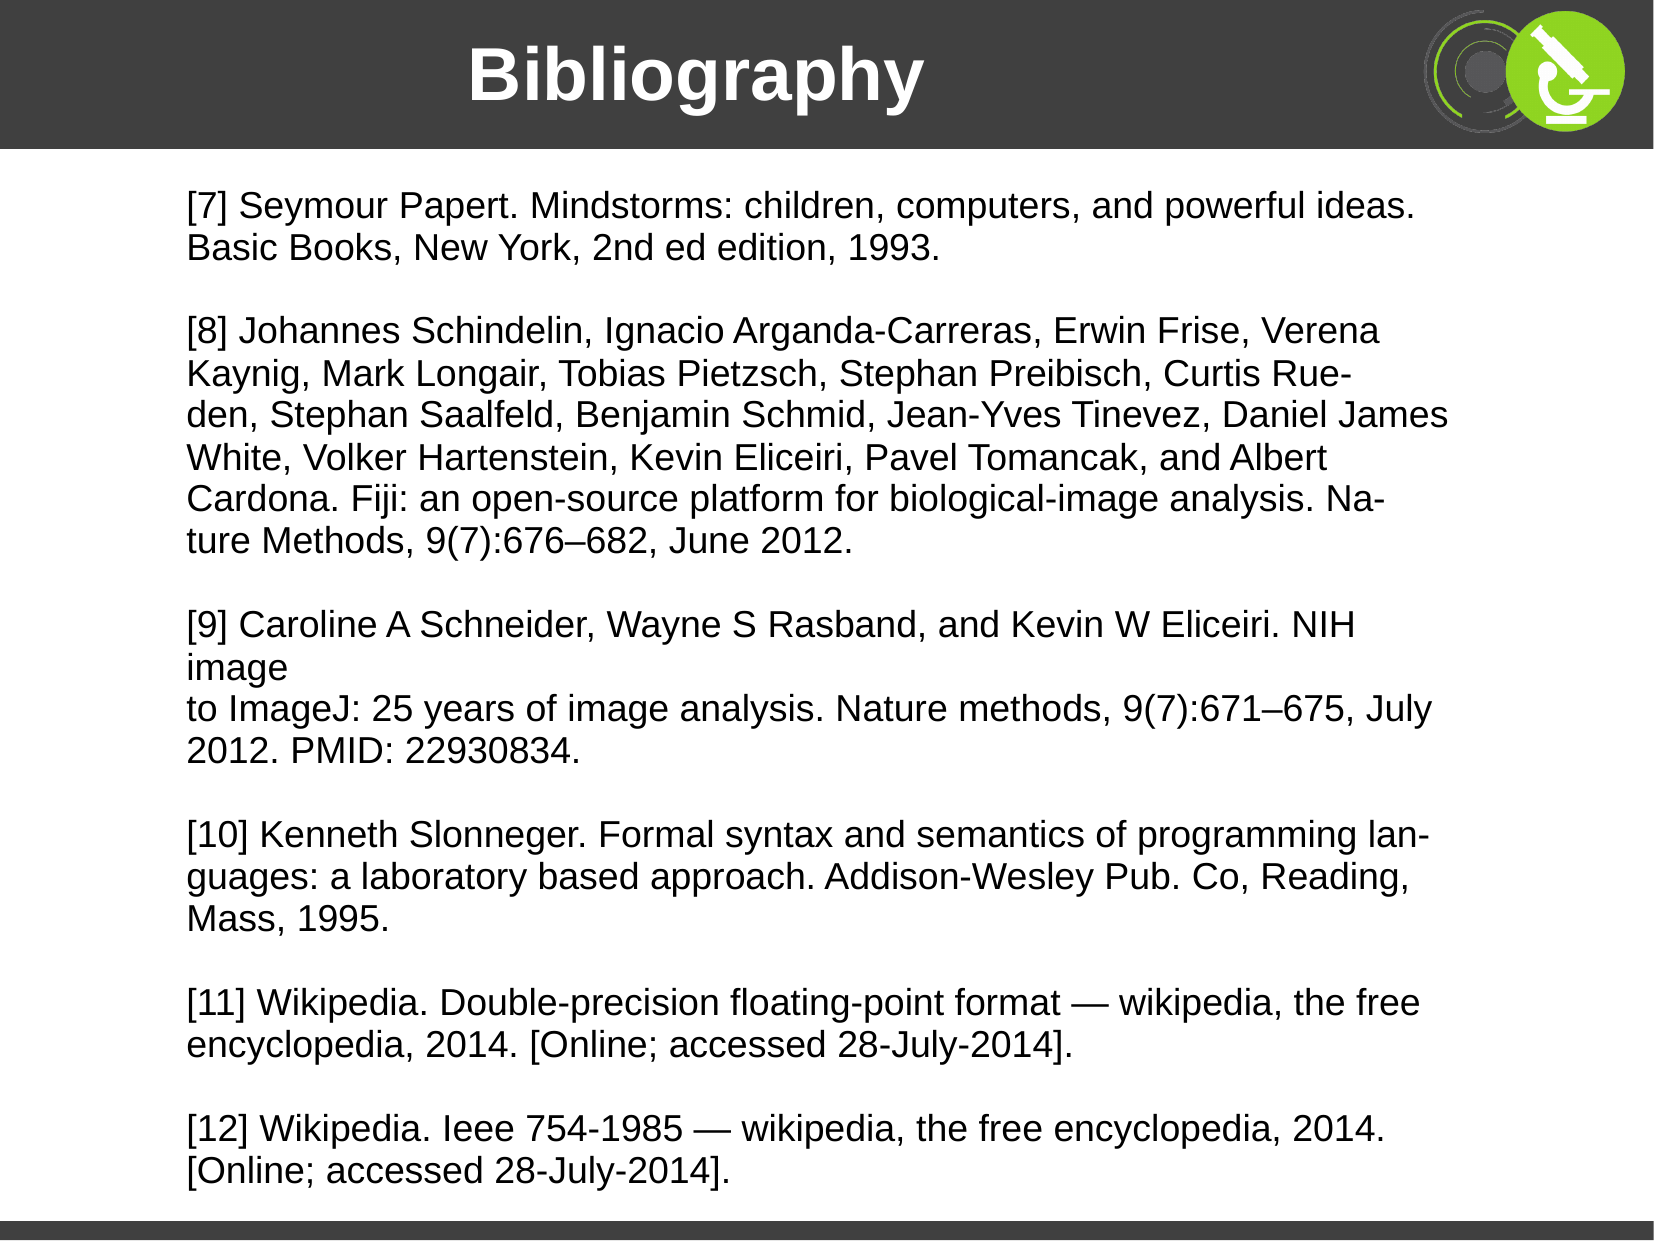

# Bibliography
[7] Seymour Papert. Mindstorms: children, computers, and powerful ideas.
Basic Books, New York, 2nd ed edition, 1993.
[8] Johannes Schindelin, Ignacio Arganda-Carreras, Erwin Frise, Verena
Kaynig, Mark Longair, Tobias Pietzsch, Stephan Preibisch, Curtis Rue-
den, Stephan Saalfeld, Benjamin Schmid, Jean-Yves Tinevez, Daniel James
White, Volker Hartenstein, Kevin Eliceiri, Pavel Tomancak, and Albert
Cardona. Fiji: an open-source platform for biological-image analysis. Na-
ture Methods, 9(7):676–682, June 2012.
[9] Caroline A Schneider, Wayne S Rasband, and Kevin W Eliceiri. NIH image
to ImageJ: 25 years of image analysis. Nature methods, 9(7):671–675, July
2012. PMID: 22930834.
[10] Kenneth Slonneger. Formal syntax and semantics of programming lan-
guages: a laboratory based approach. Addison-Wesley Pub. Co, Reading,
Mass, 1995.
[11] Wikipedia. Double-precision floating-point format — wikipedia, the free
encyclopedia, 2014. [Online; accessed 28-July-2014].
[12] Wikipedia. Ieee 754-1985 — wikipedia, the free encyclopedia, 2014. [Online; accessed 28-July-2014].